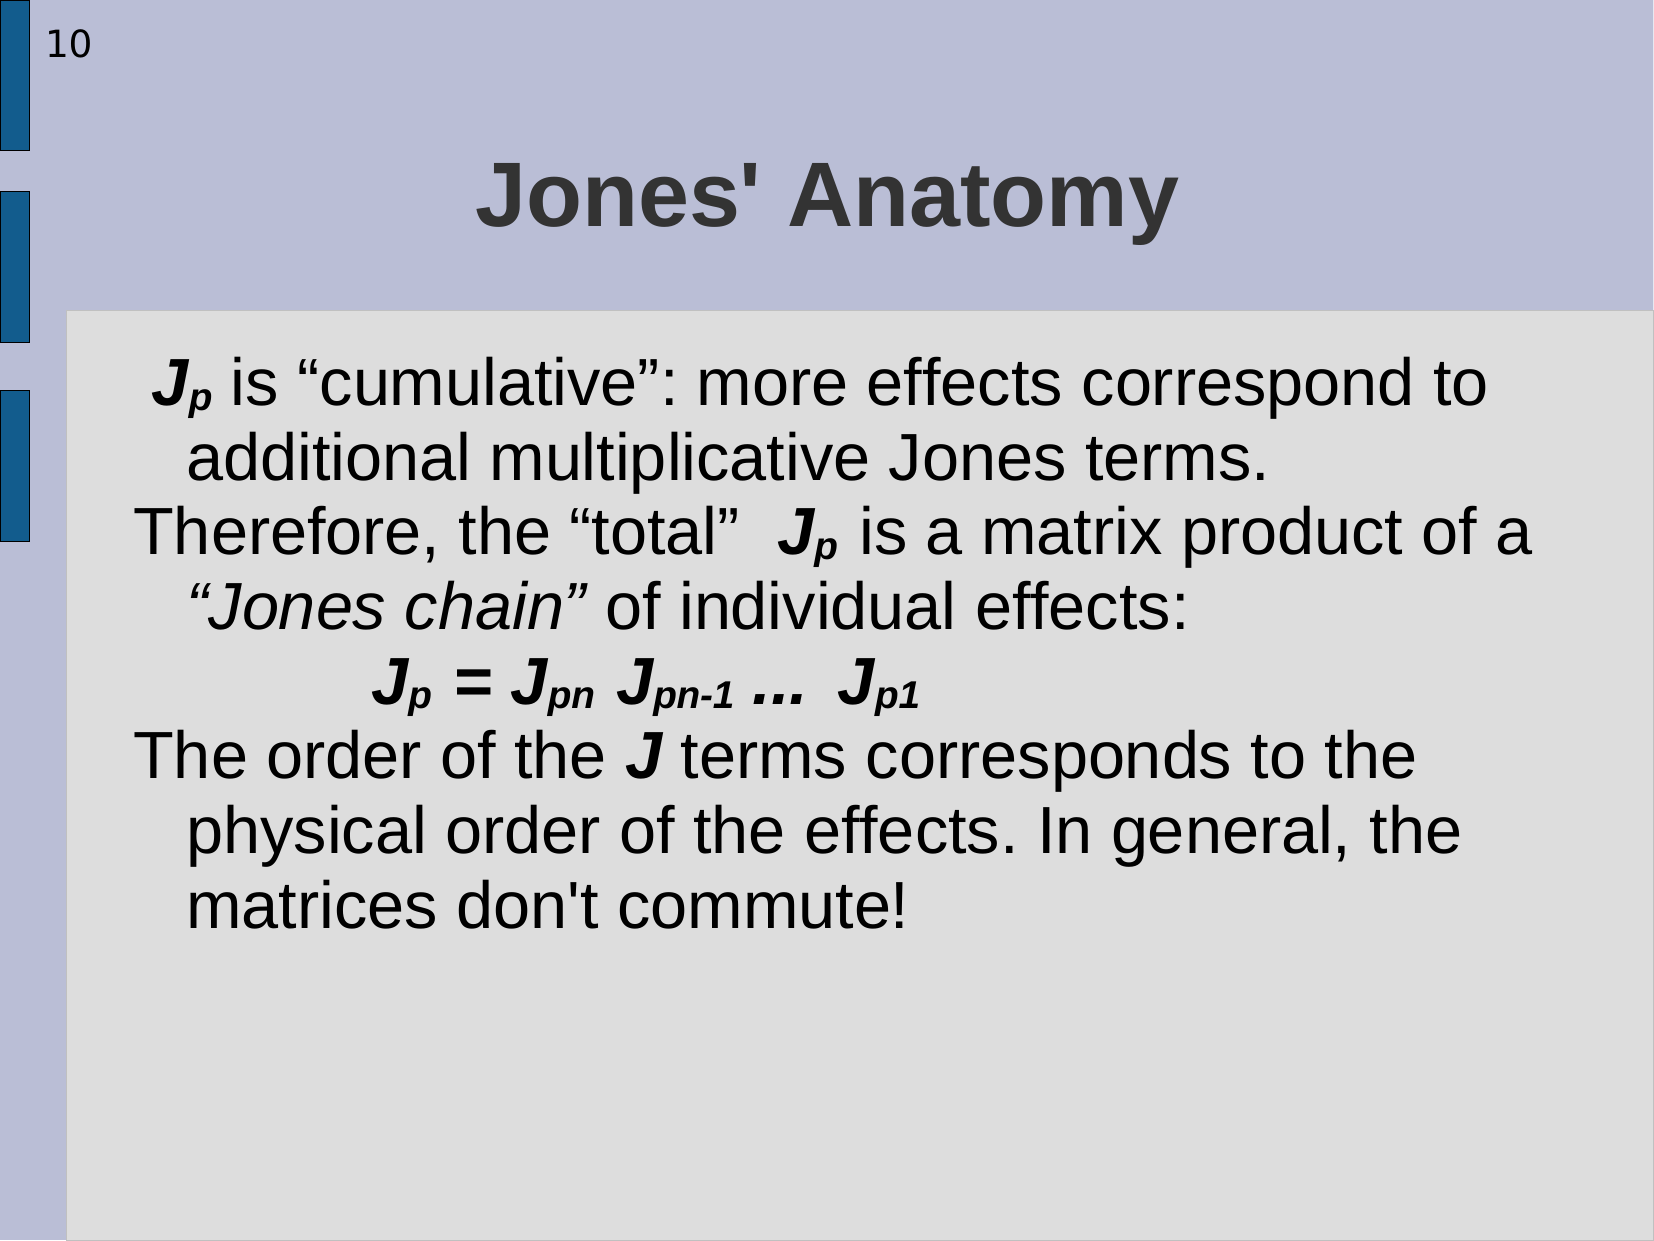

# Jones' Anatomy
 Jp is “cumulative”: more effects correspond to additional multiplicative Jones terms.
Therefore, the “total” Jp is a matrix product of a “Jones chain” of individual effects:
 	 Jp = Jpn Jpn-1 ... Jp1
The order of the J terms corresponds to the physical order of the effects. In general, the matrices don't commute!